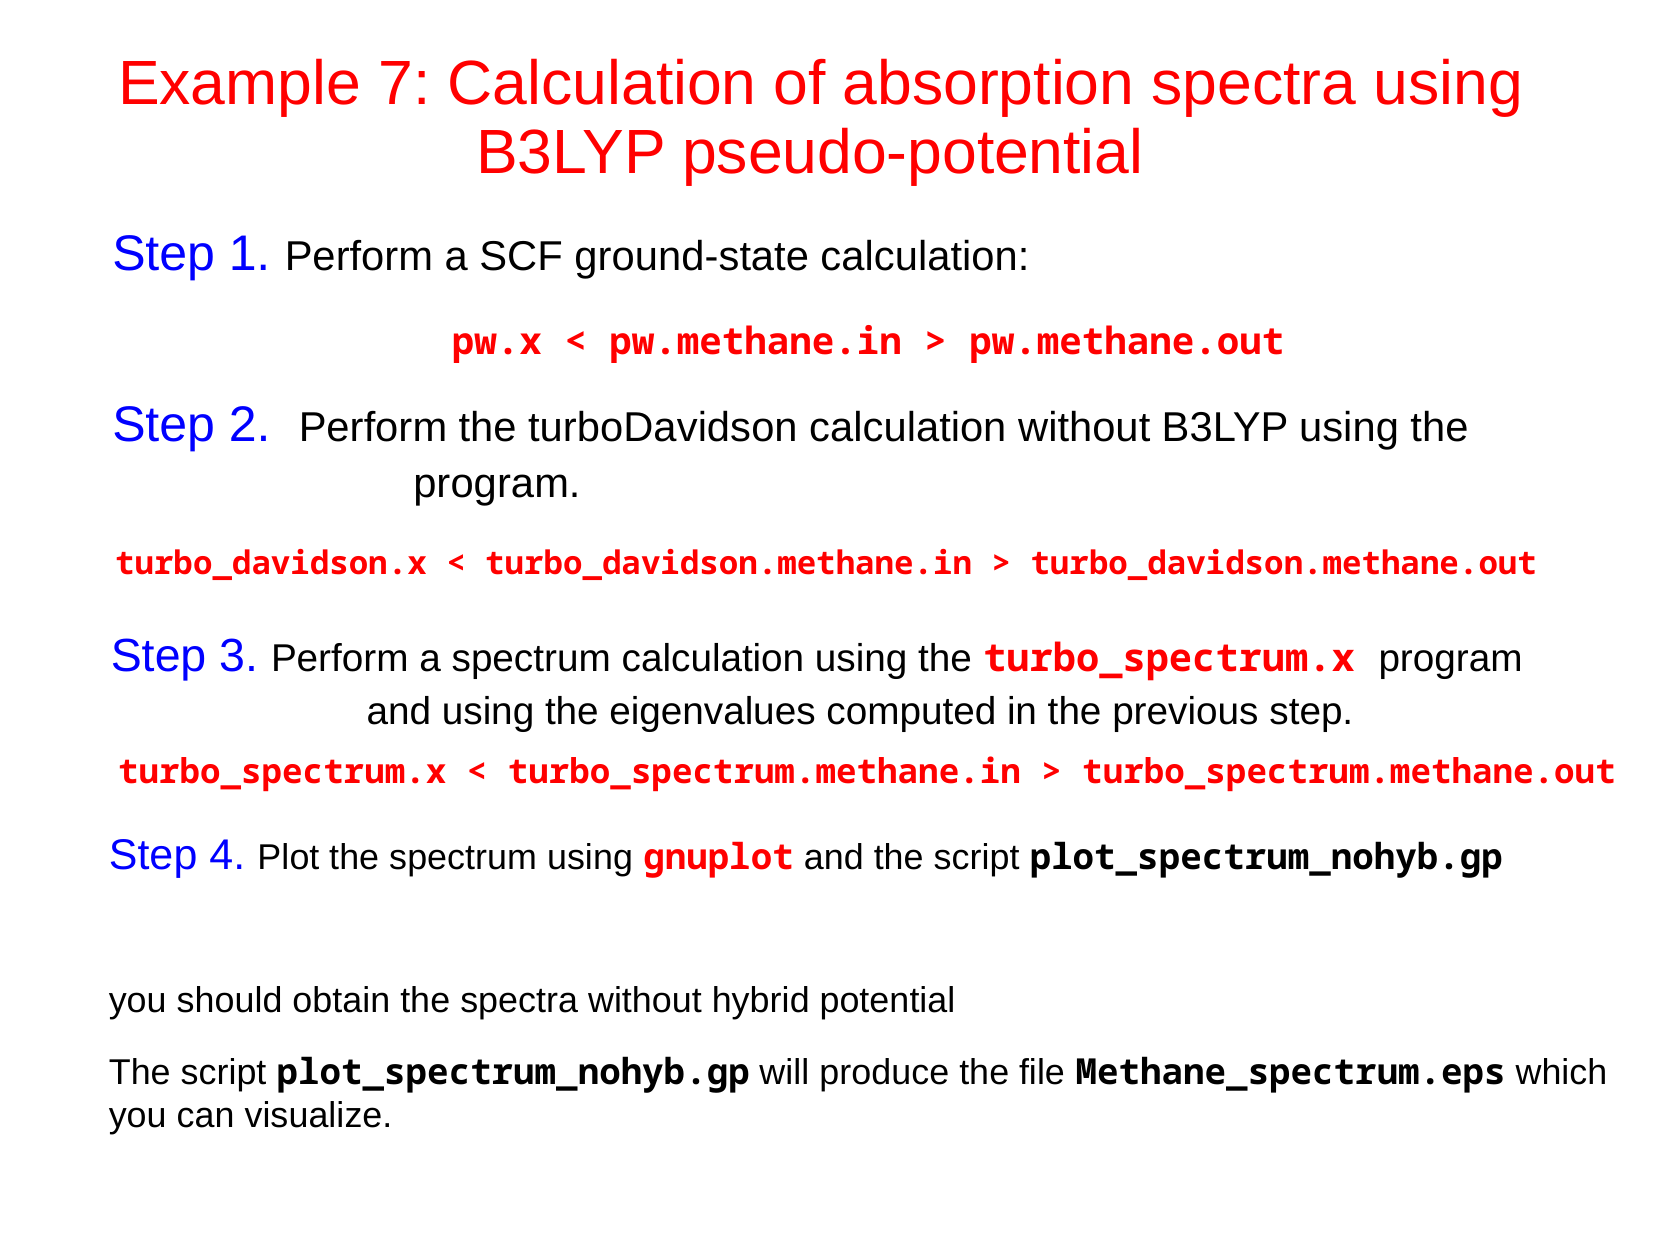

Example 7: Calculation of absorption spectra using B3LYP pseudo-potential
# Step 1. Perform a SCF ground-state calculation:
pw.x < pw.methane.in > pw.methane.out
Step 2. Perform the turboDavidson calculation without B3LYP using the program.
turbo_davidson.x < turbo_davidson.methane.in > turbo_davidson.methane.out
Step 3. Perform a spectrum calculation using the turbo_spectrum.x program and using the eigenvalues computed in the previous step.
turbo_spectrum.x < turbo_spectrum.methane.in > turbo_spectrum.methane.out
Step 4. Plot the spectrum using gnuplot and the script plot_spectrum_nohyb.gp
you should obtain the spectra without hybrid potential
The script plot_spectrum_nohyb.gp will produce the file Methane_spectrum.eps which you can visualize.